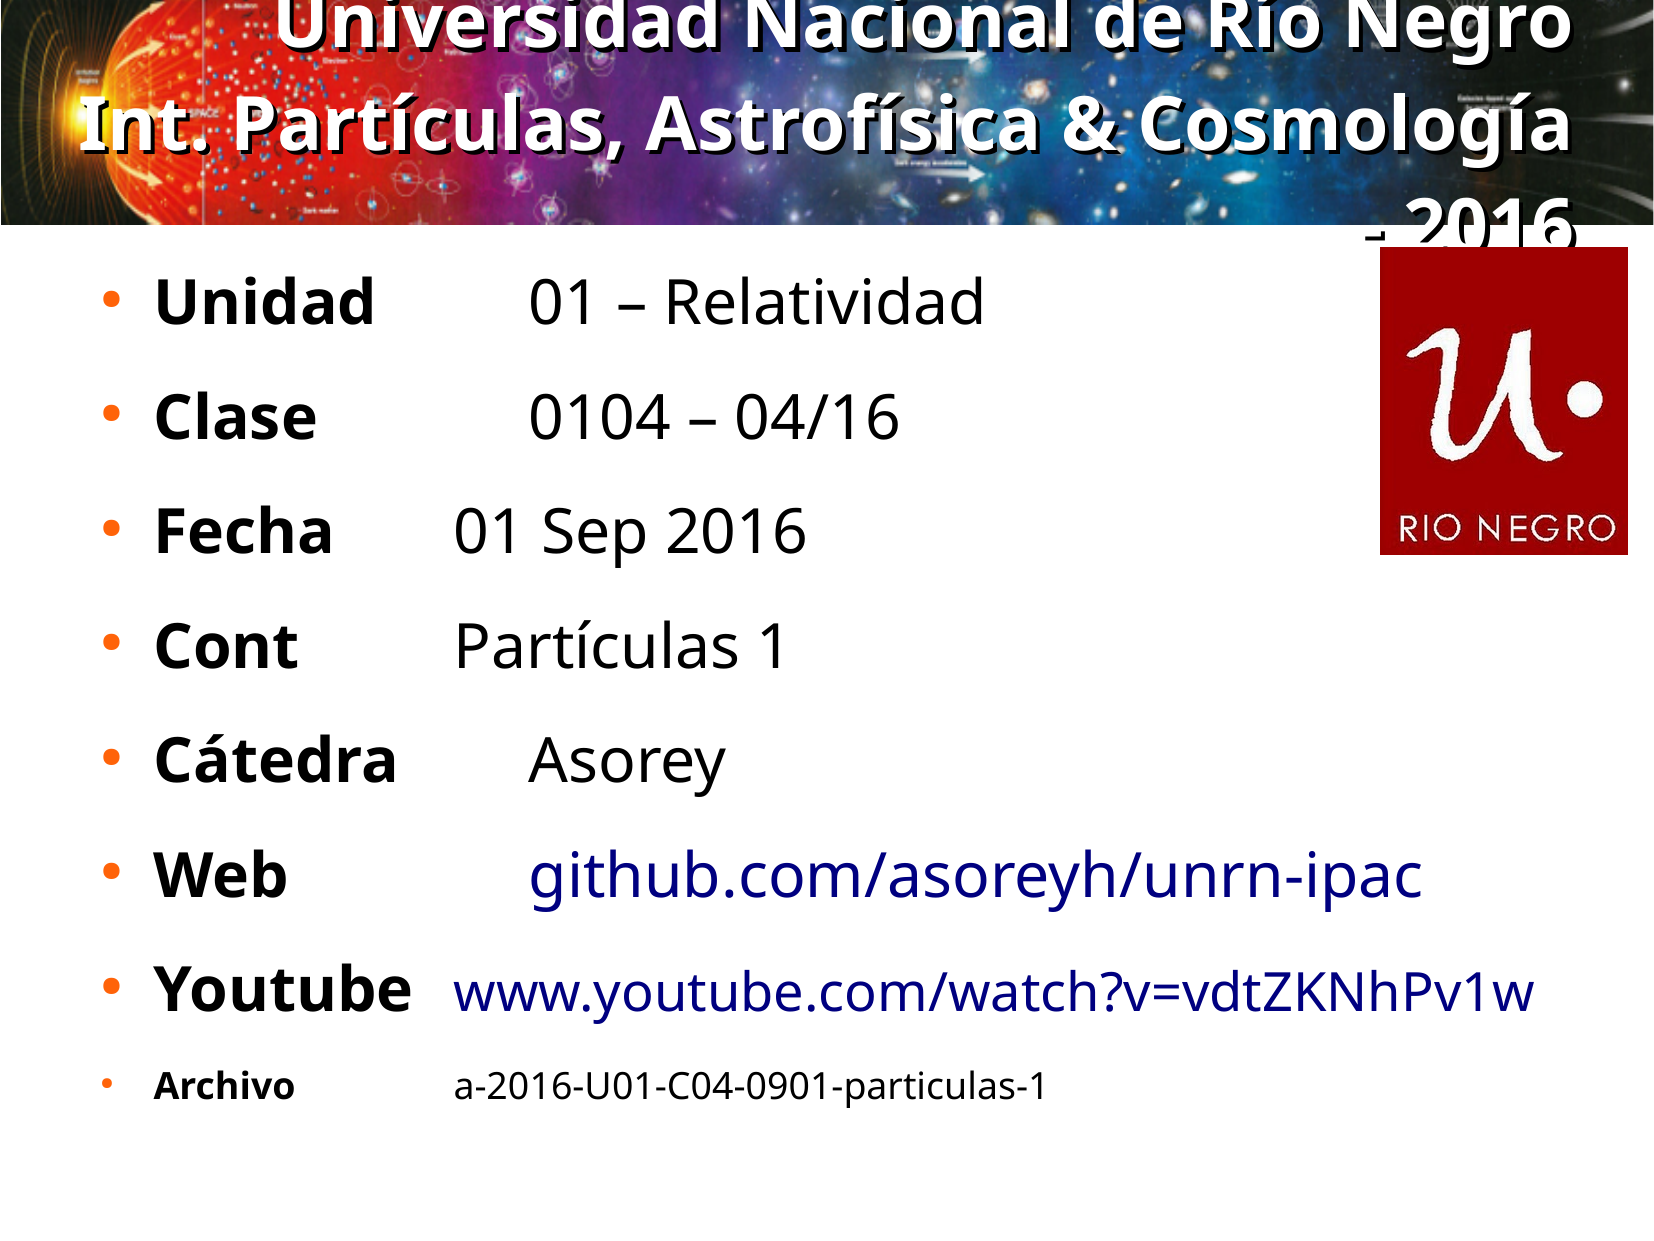

# Universidad Nacional de Río Negro Int. Partículas, Astrofísica & Cosmología - 2016
Unidad 		01 – Relatividad
Clase			0104 – 04/16
Fecha		01 Sep 2016
Cont			Partículas 1
Cátedra		Asorey
Web 			github.com/asoreyh/unrn-ipac
Youtube 	www.youtube.com/watch?v=vdtZKNhPv1w
Archivo			a-2016-U01-C04-0901-particulas-1